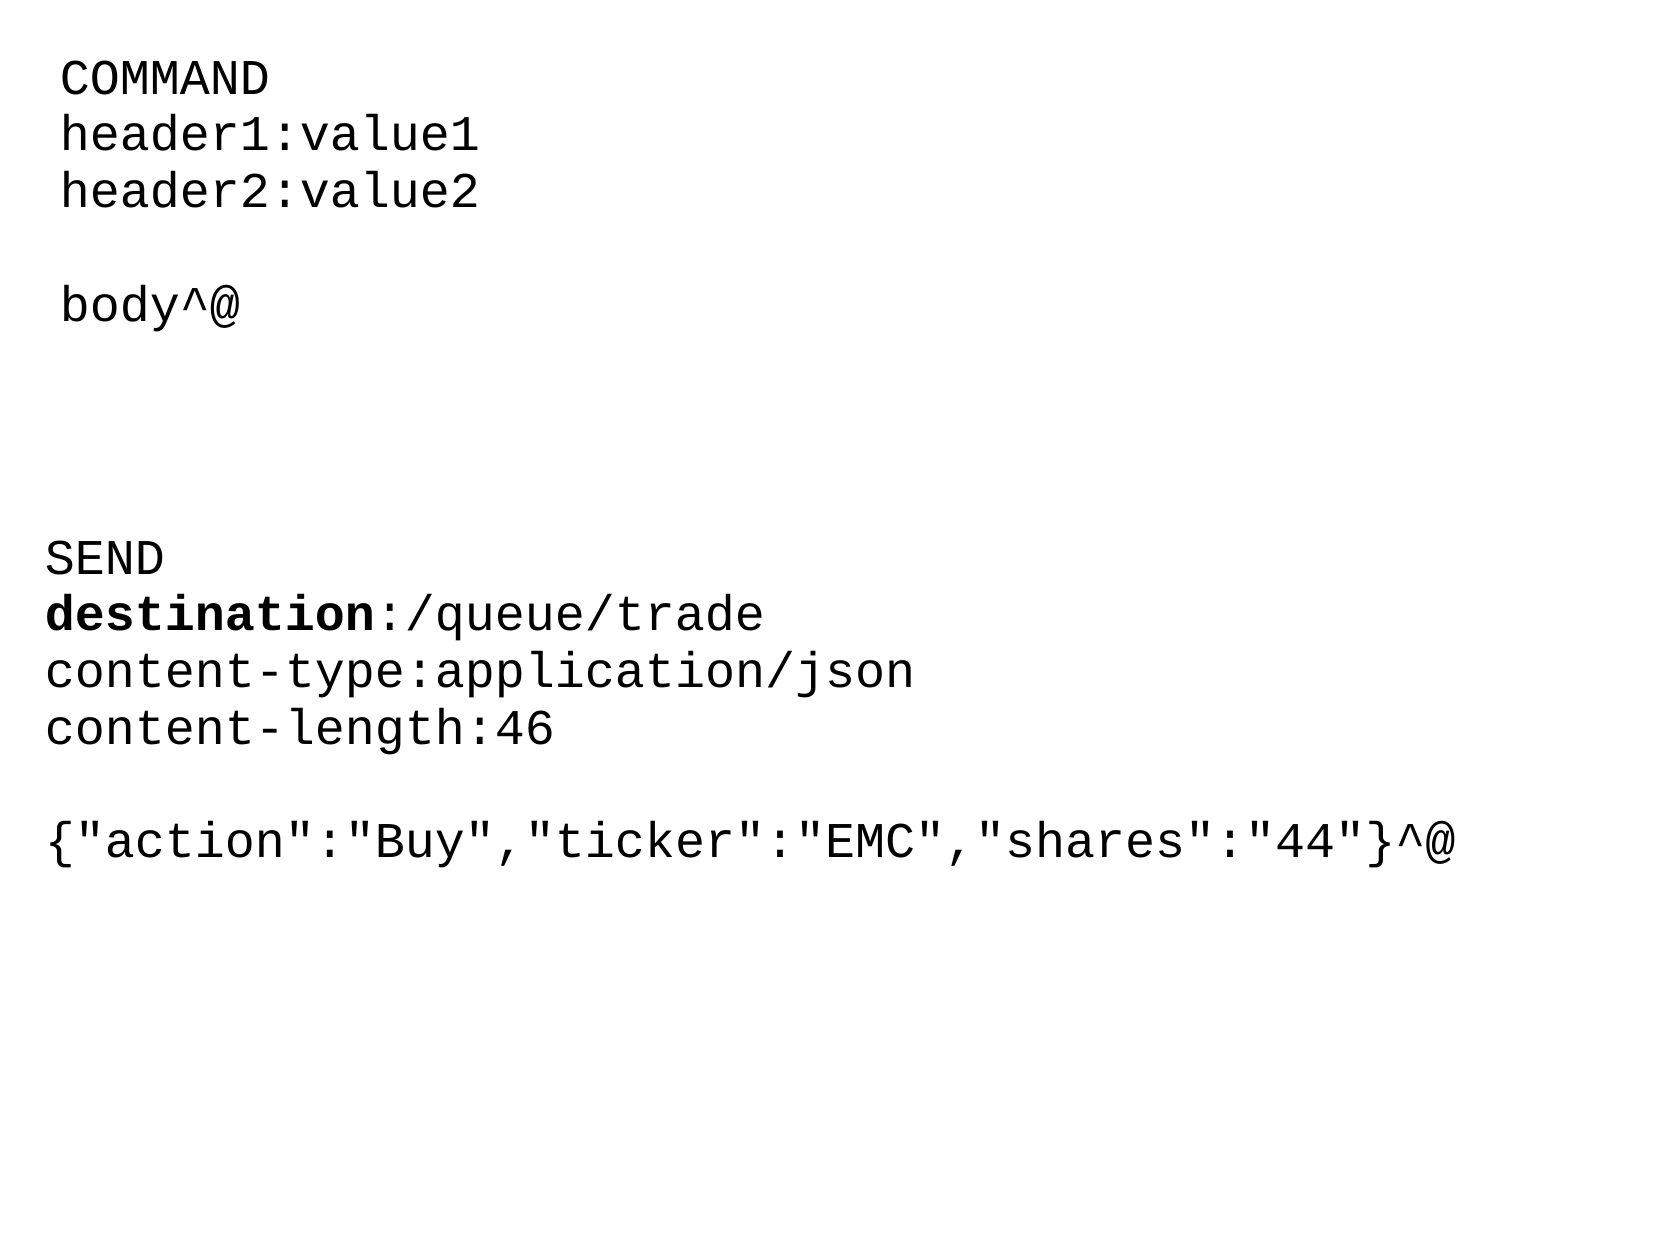

COMMAND
header1:value1
header2:value2
body^@
SEND
destination:/queue/trade
content-type:application/json
content-length:46
{"action":"Buy","ticker":"EMC","shares":"44"}^@